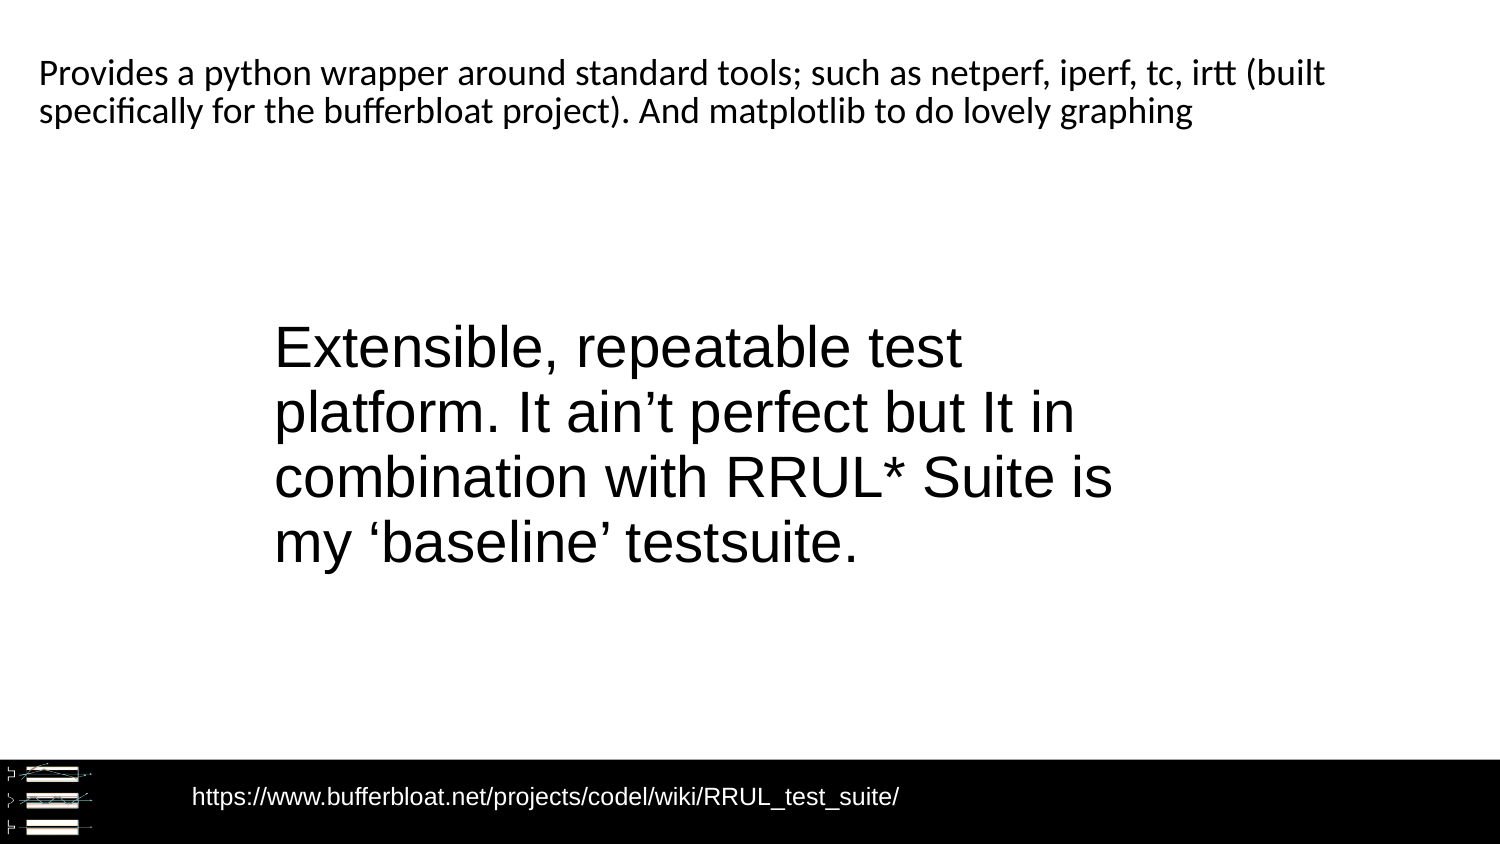

# Provides a python wrapper around standard tools; such as netperf, iperf, tc, irtt (built specifically for the bufferbloat project). And matplotlib to do lovely graphing
Extensible, repeatable test platform. It ain’t perfect but It in combination with RRUL* Suite is my ‘baseline’ testsuite.
https://www.bufferbloat.net/projects/codel/wiki/RRUL_test_suite/